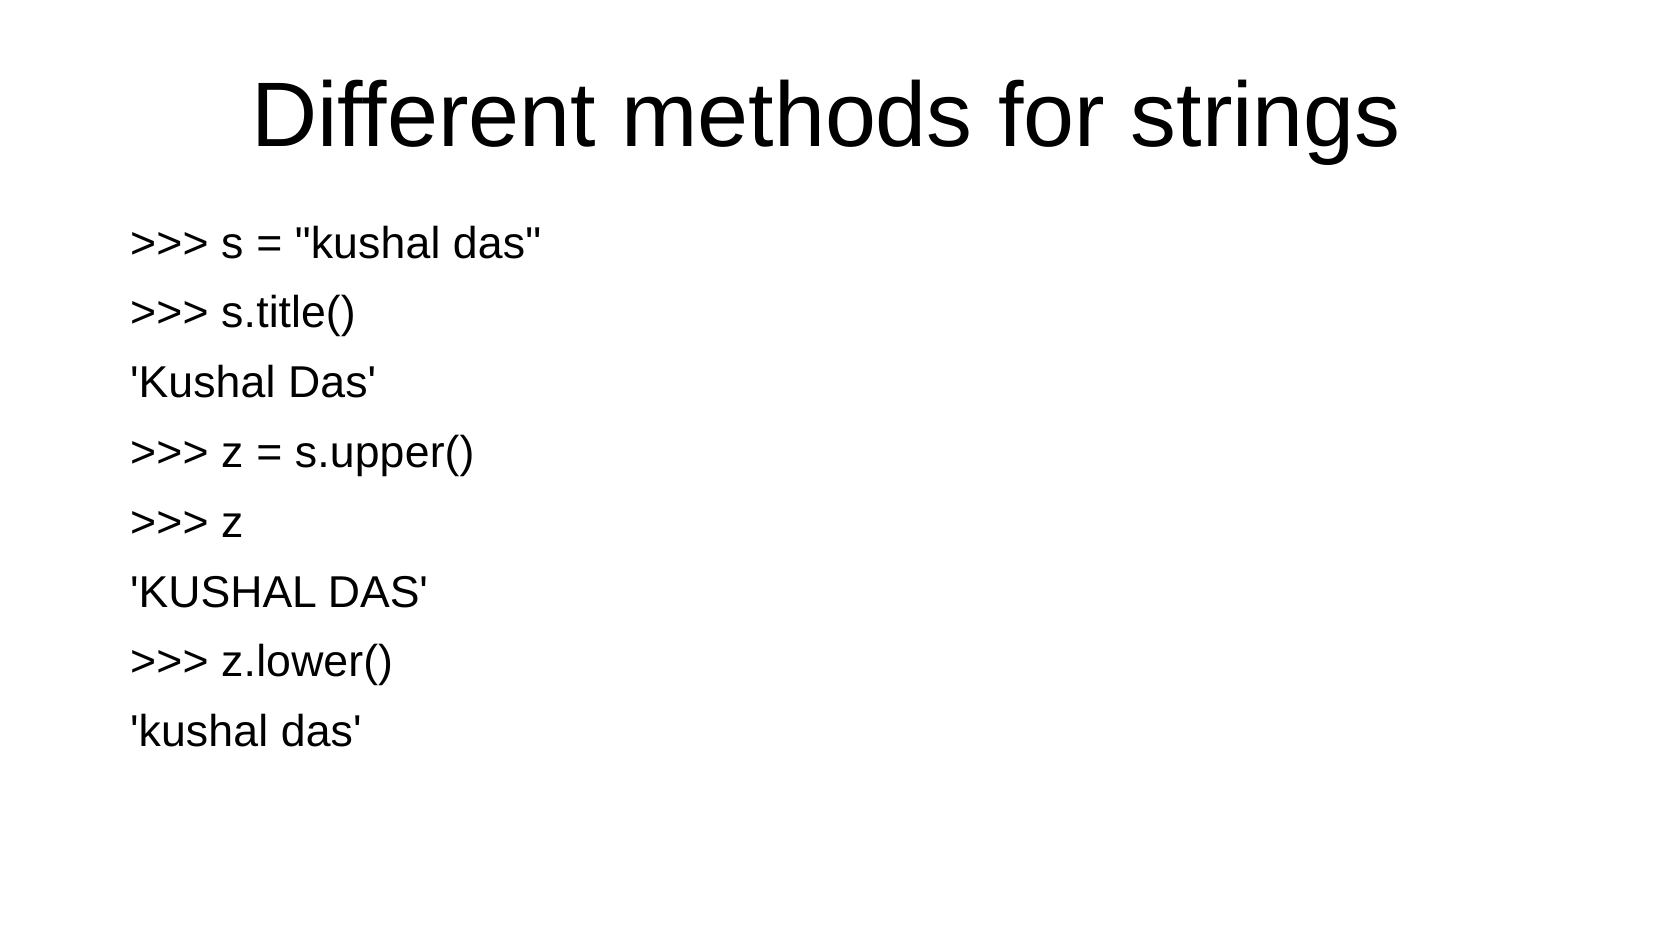

# Different methods for strings
>>> s = "kushal das"
>>> s.title()
'Kushal Das'
>>> z = s.upper()
>>> z
'KUSHAL DAS'
>>> z.lower()
'kushal das'